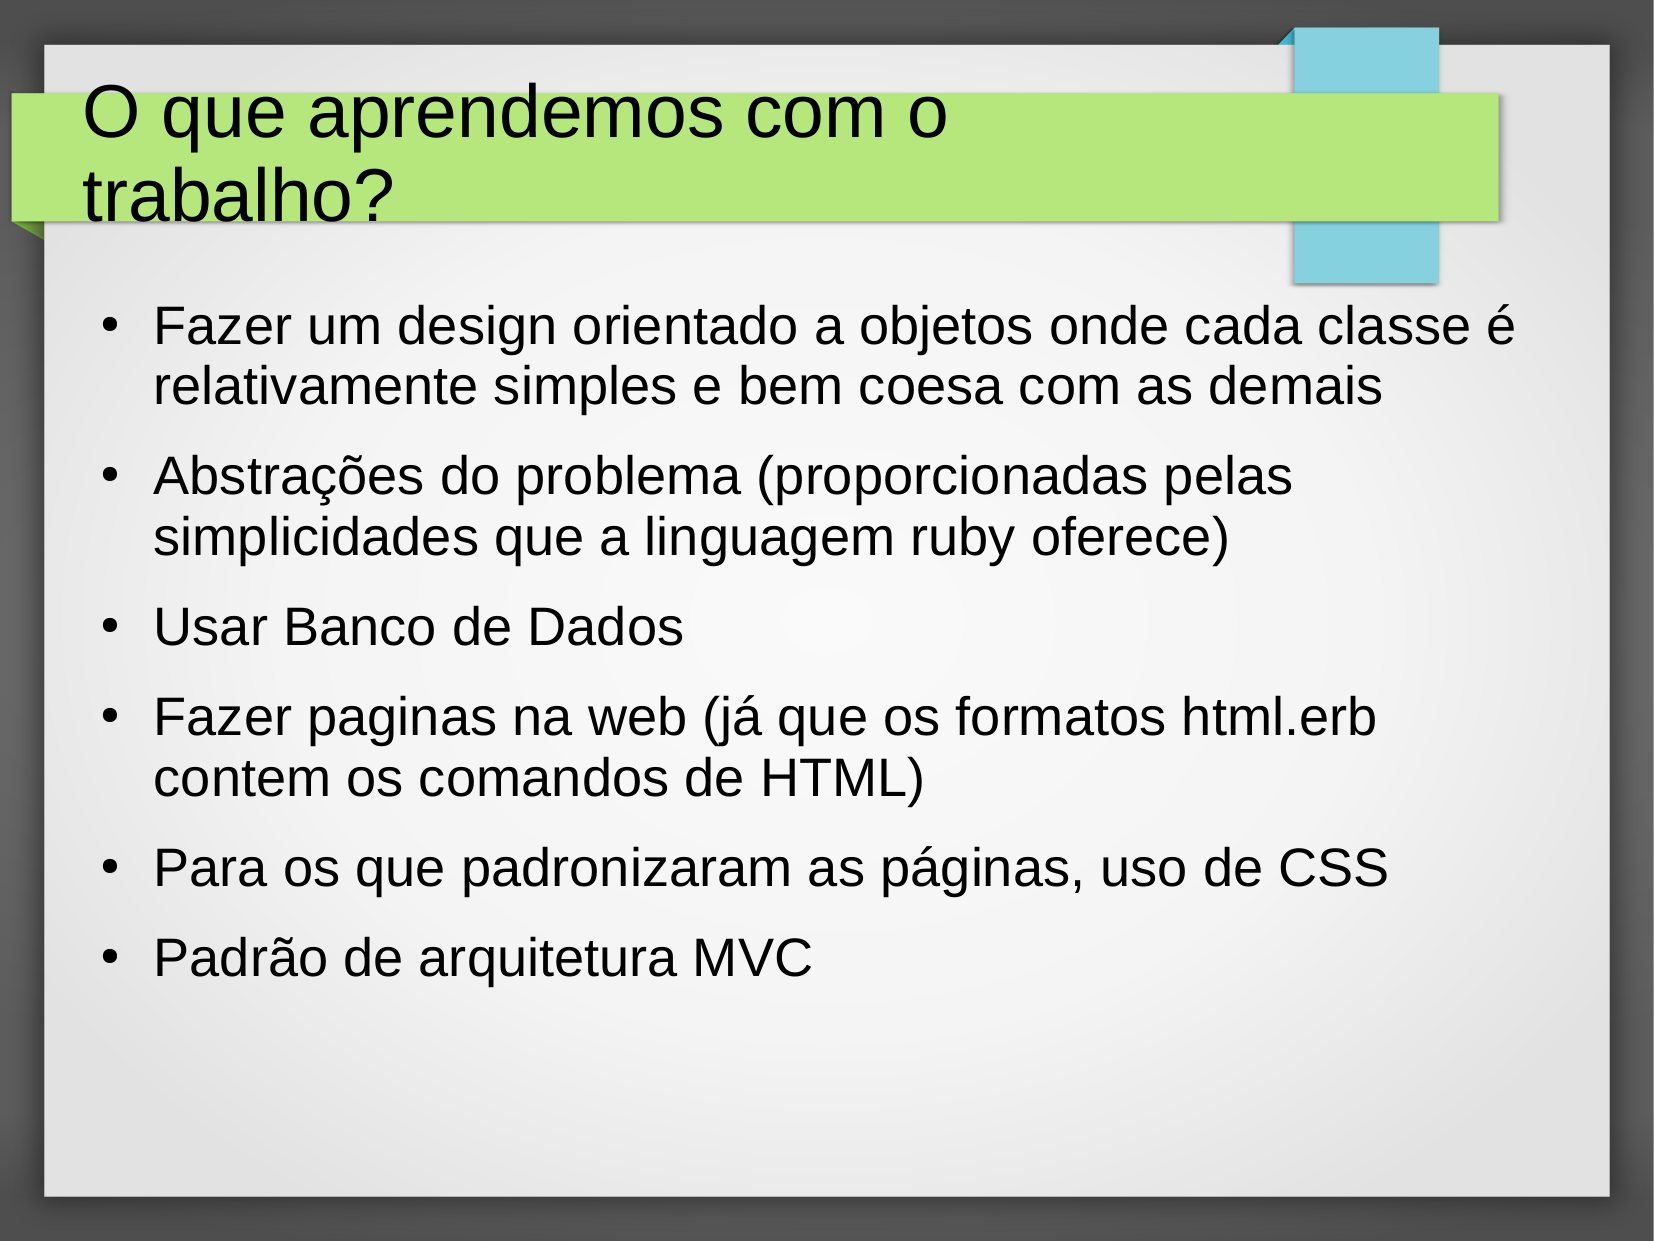

# O que aprendemos com o trabalho?
Fazer um design orientado a objetos onde cada classe é relativamente simples e bem coesa com as demais
Abstrações do problema (proporcionadas pelas simplicidades que a linguagem ruby oferece)
Usar Banco de Dados
Fazer paginas na web (já que os formatos html.erb contem os comandos de HTML)
Para os que padronizaram as páginas, uso de CSS
Padrão de arquitetura MVC